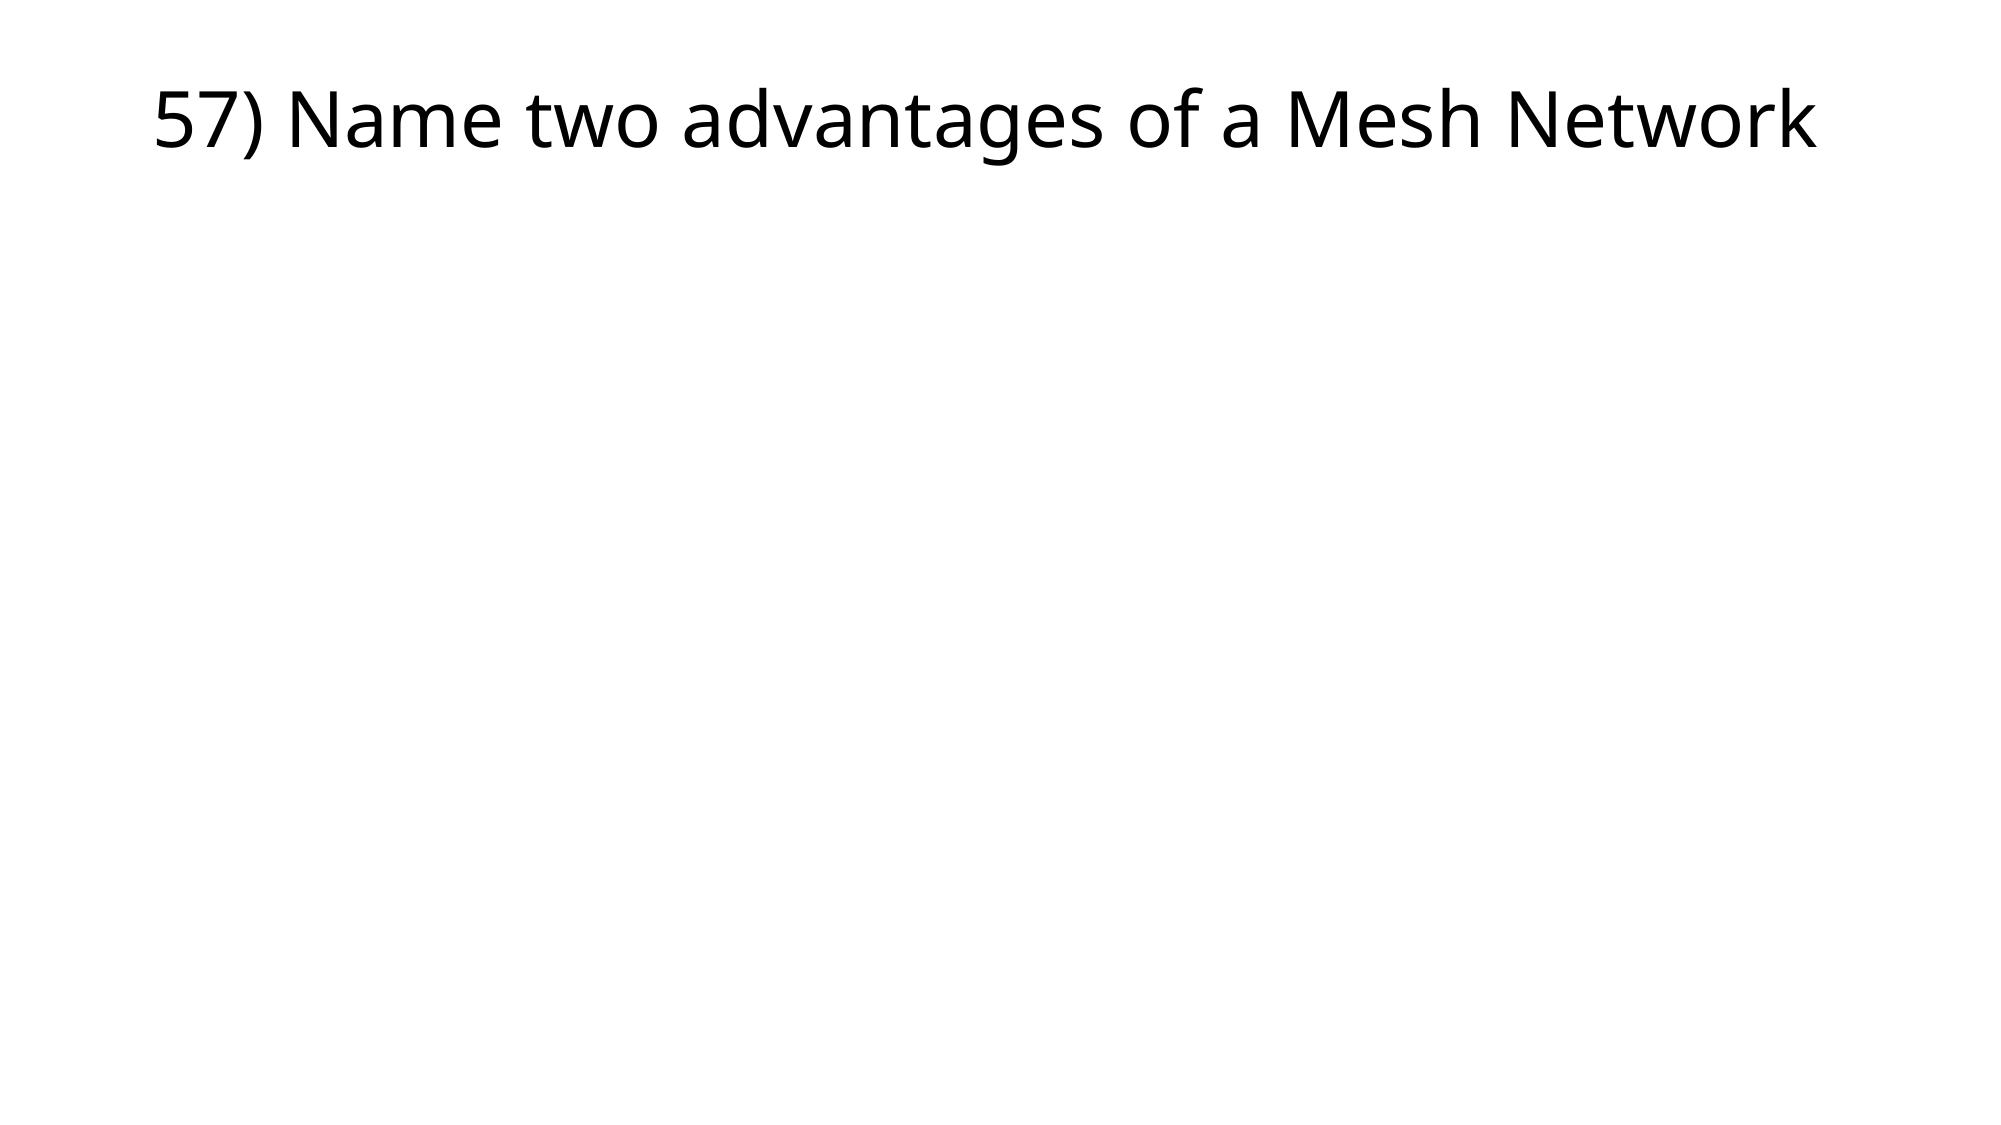

# 57) Name two advantages of a Mesh Network